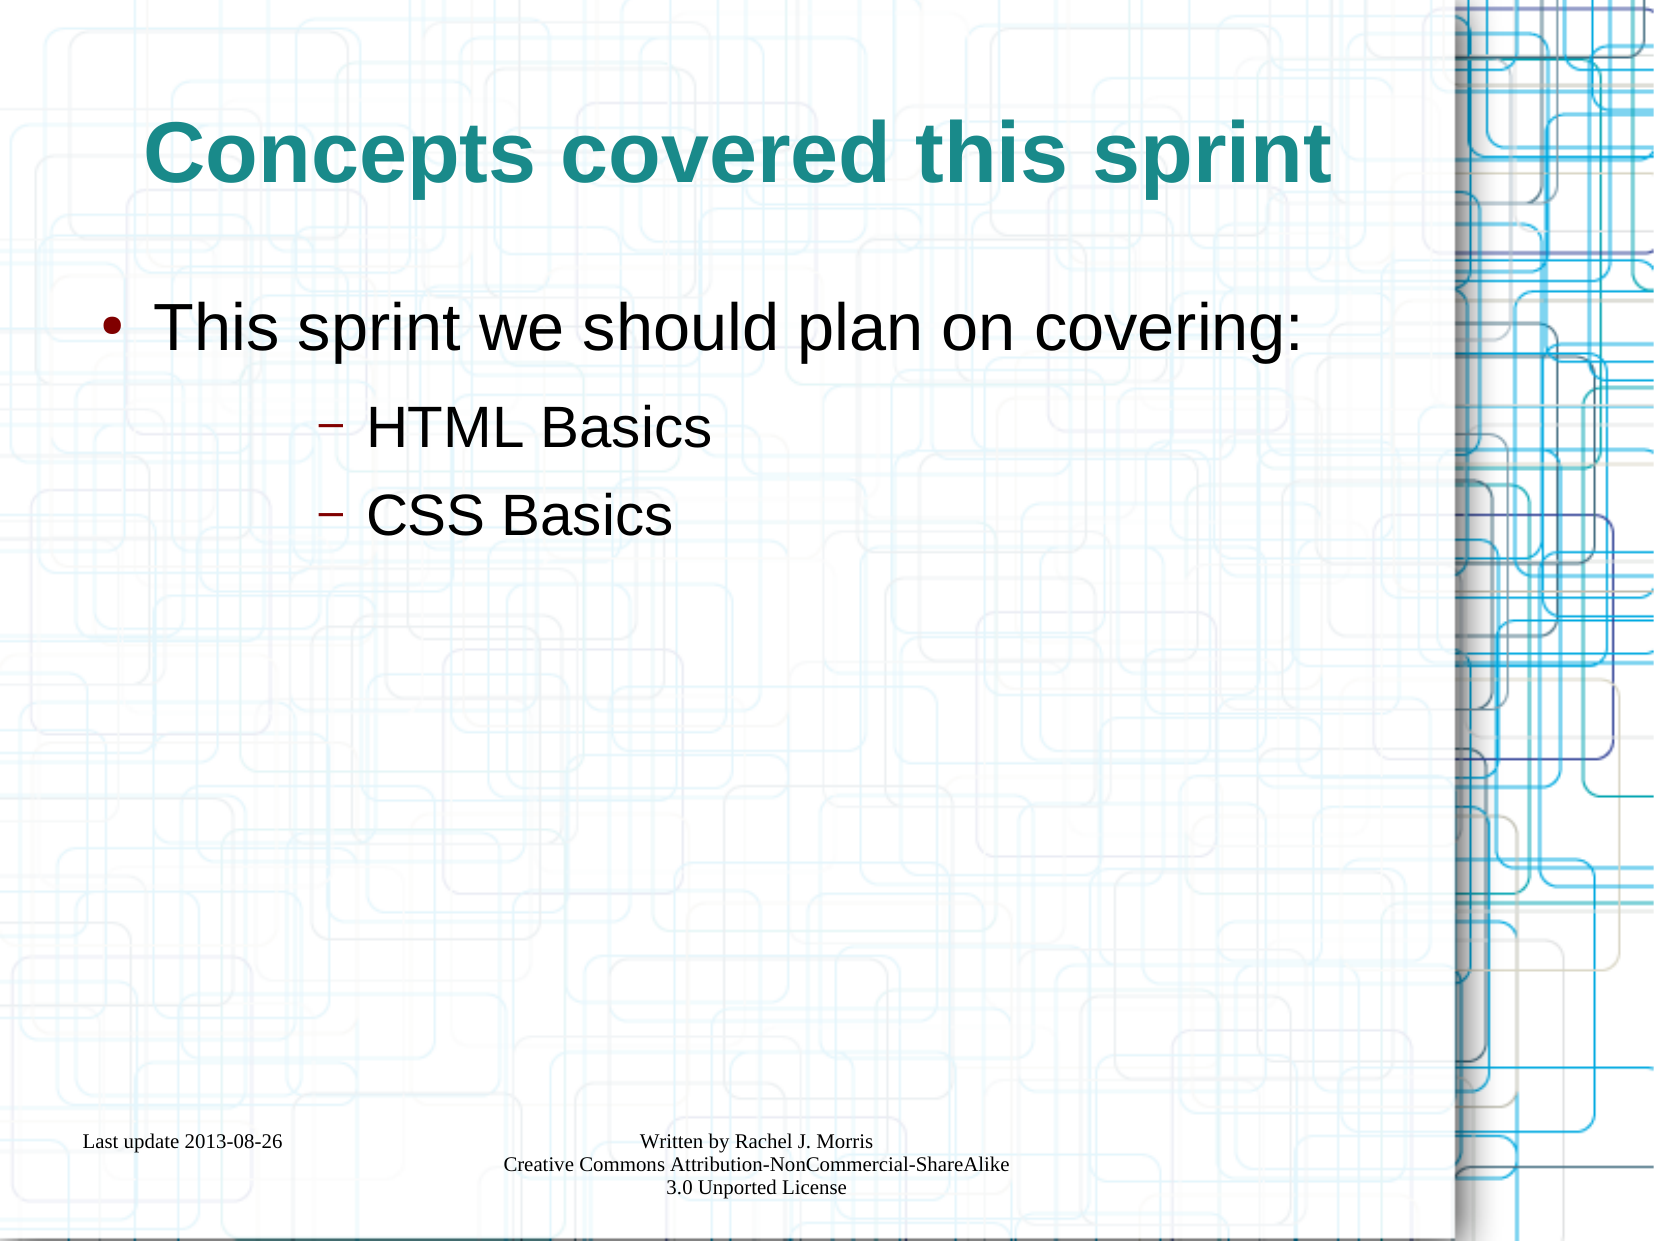

# Concepts covered this sprint
This sprint we should plan on covering:
HTML Basics
CSS Basics